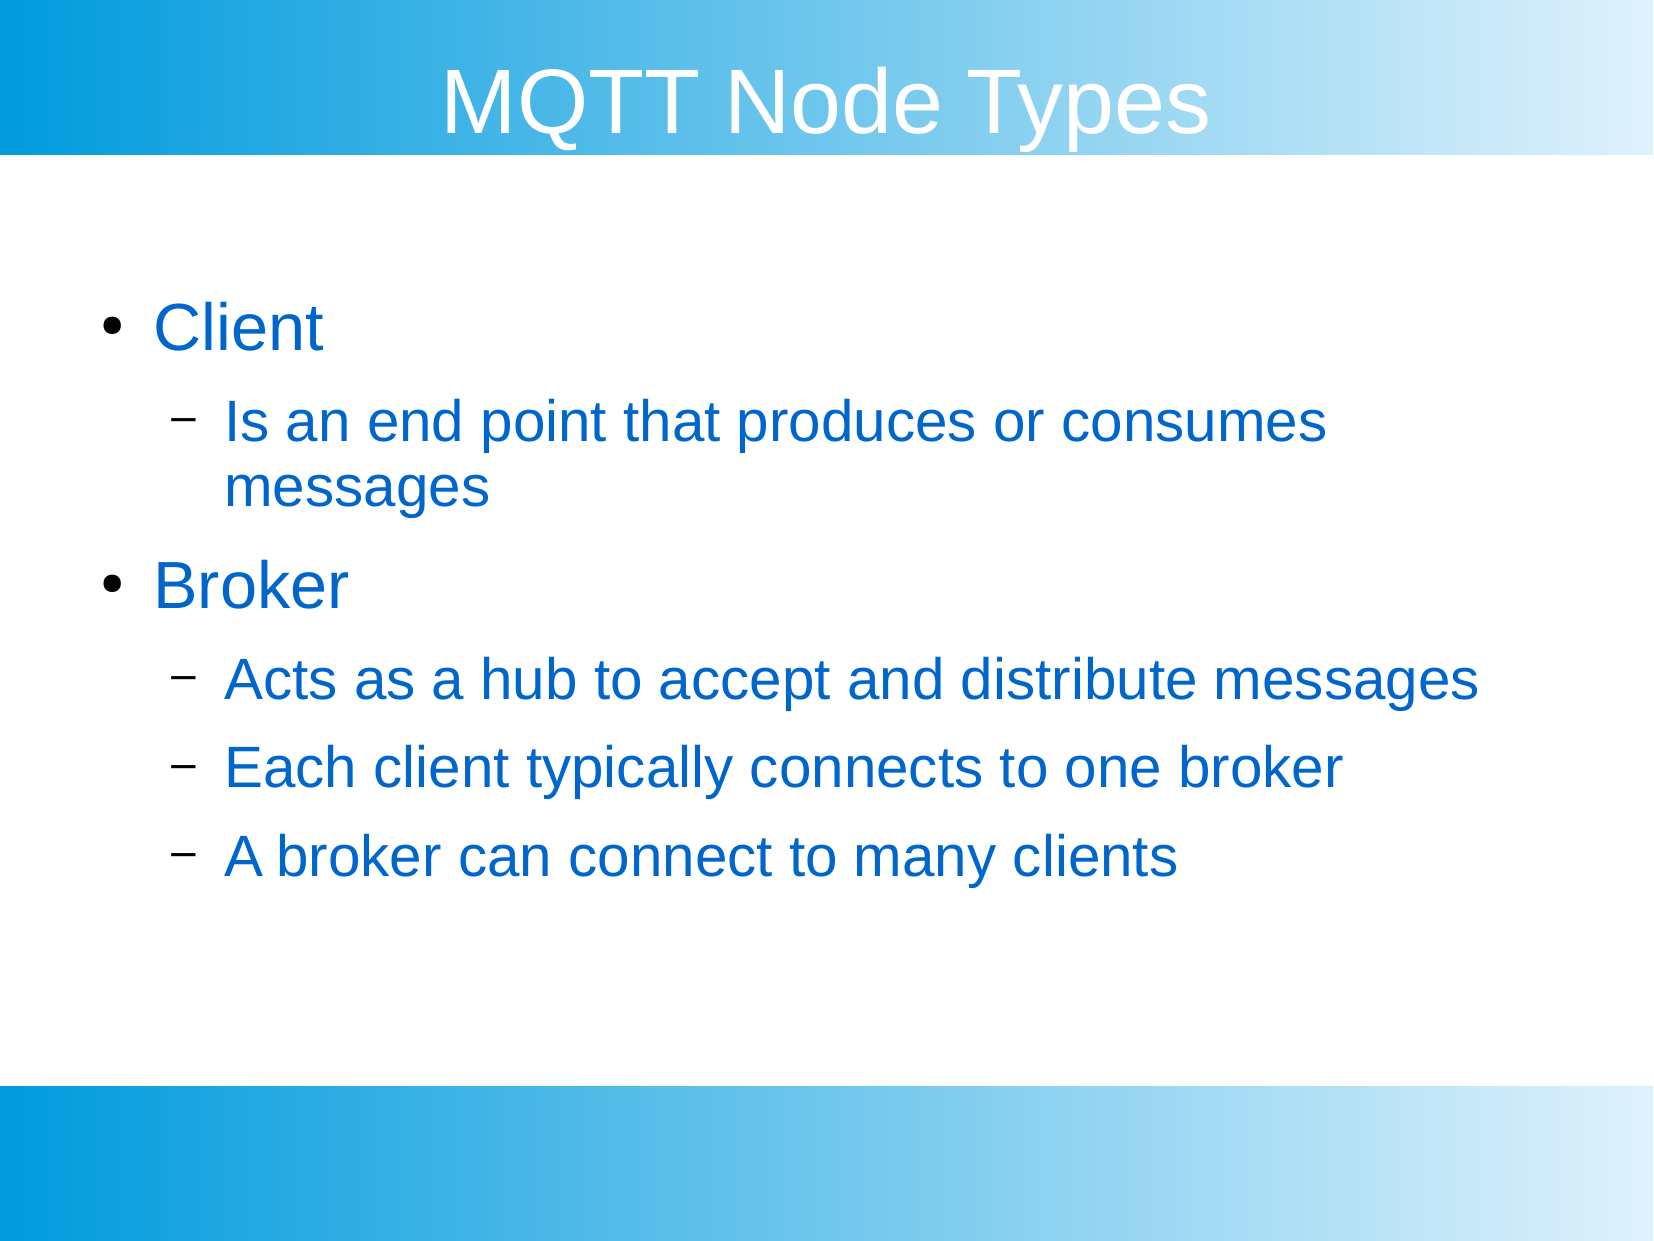

# MQTT Node Types
Client
Is an end point that produces or consumes messages
Broker
Acts as a hub to accept and distribute messages
Each client typically connects to one broker
A broker can connect to many clients